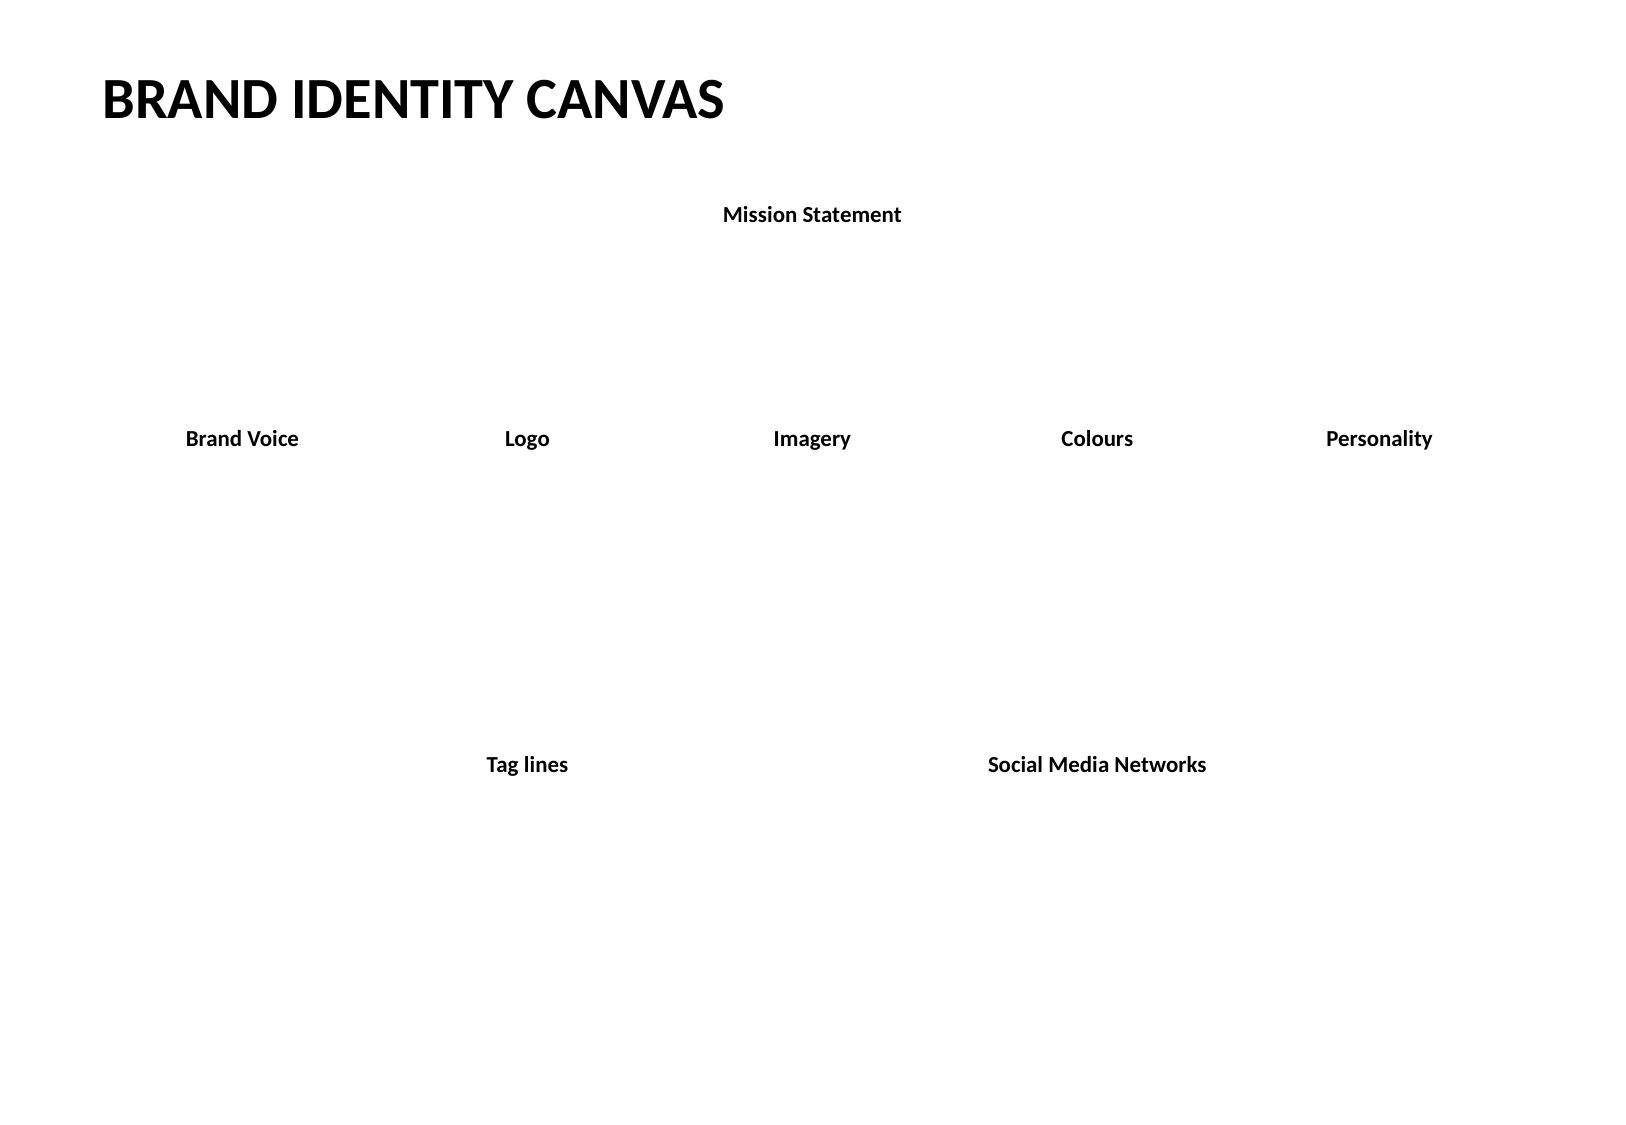

BRAND IDENTITY CANVAS
| Mission Statement | | | | |
| --- | --- | --- | --- | --- |
| Brand Voice | Logo | Imagery | Colours | Personality |
| | Tag lines | | Social Media Networks | |